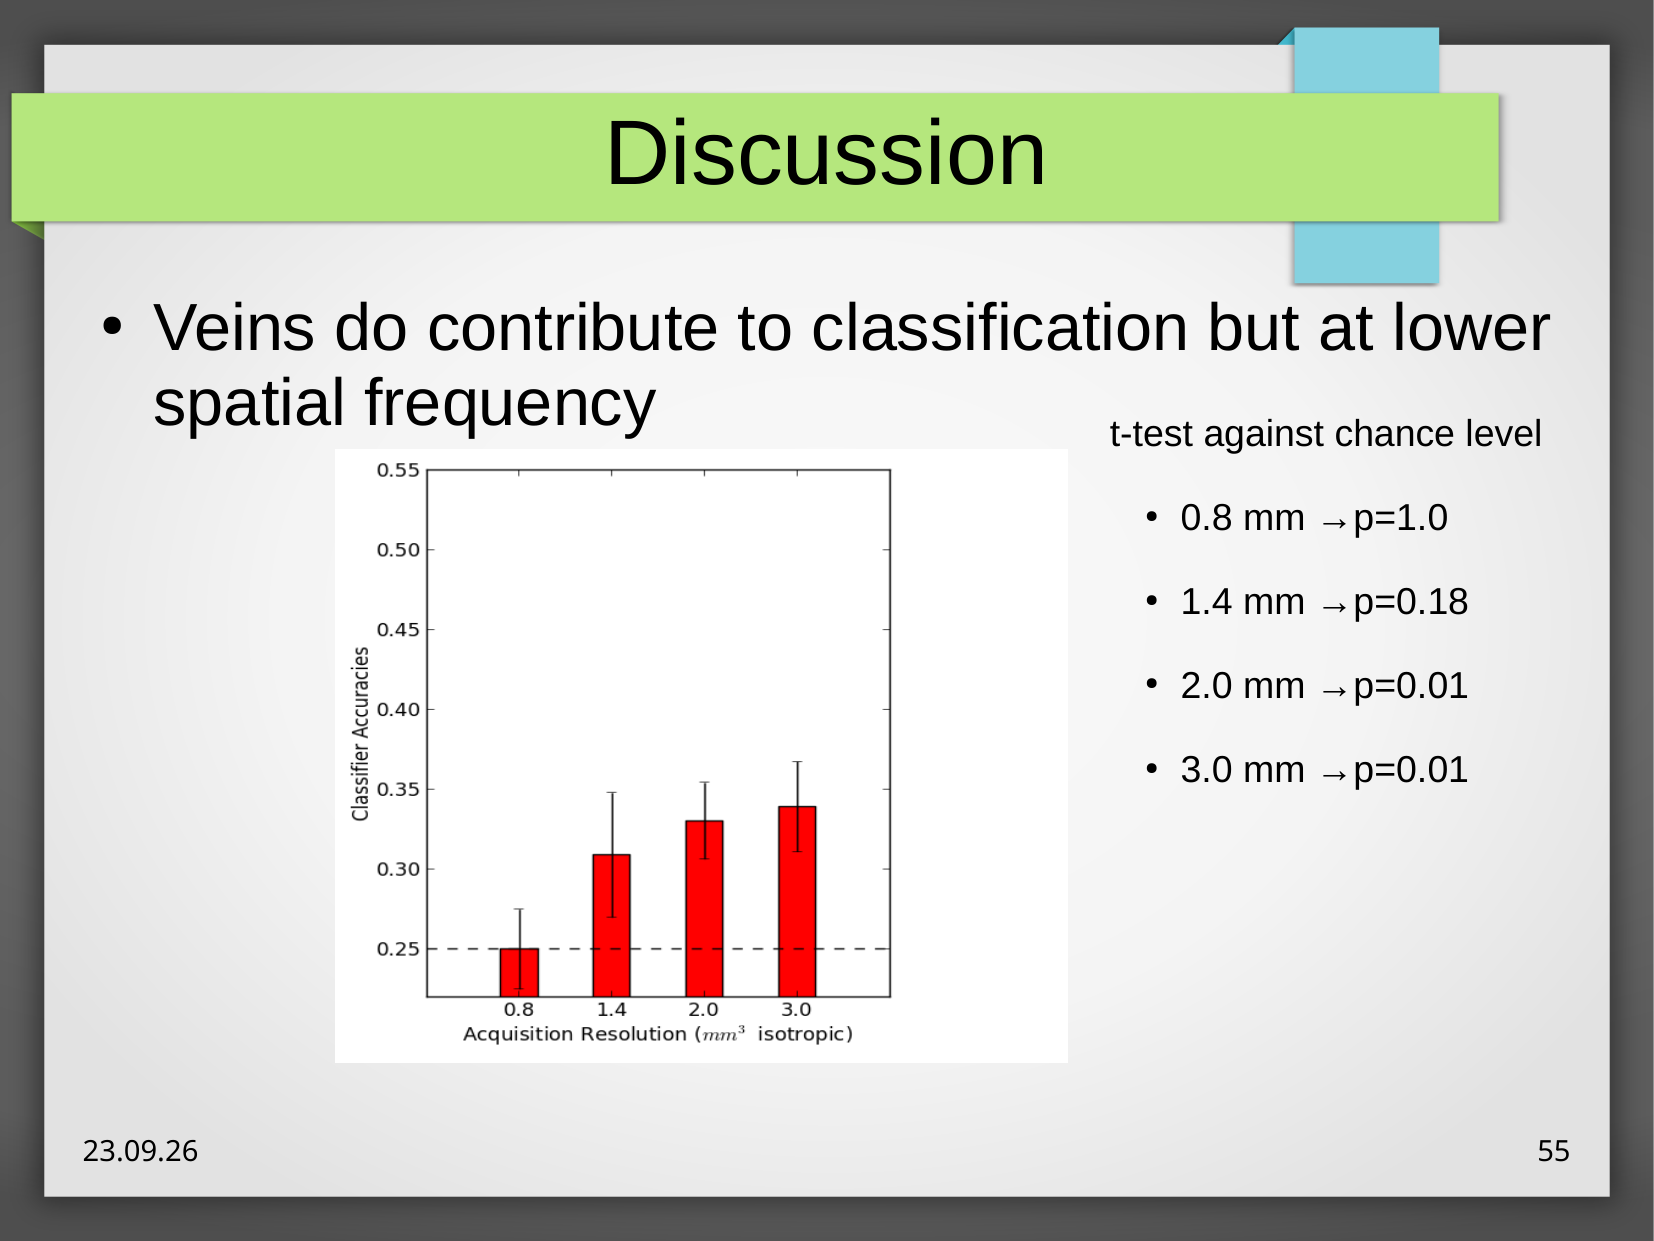

# Discussion
Veins do contribute to classification but at lower spatial frequency
t-test against chance level
0.8 mm →p=1.0
1.4 mm →p=0.18
2.0 mm →p=0.01
3.0 mm →p=0.01
55